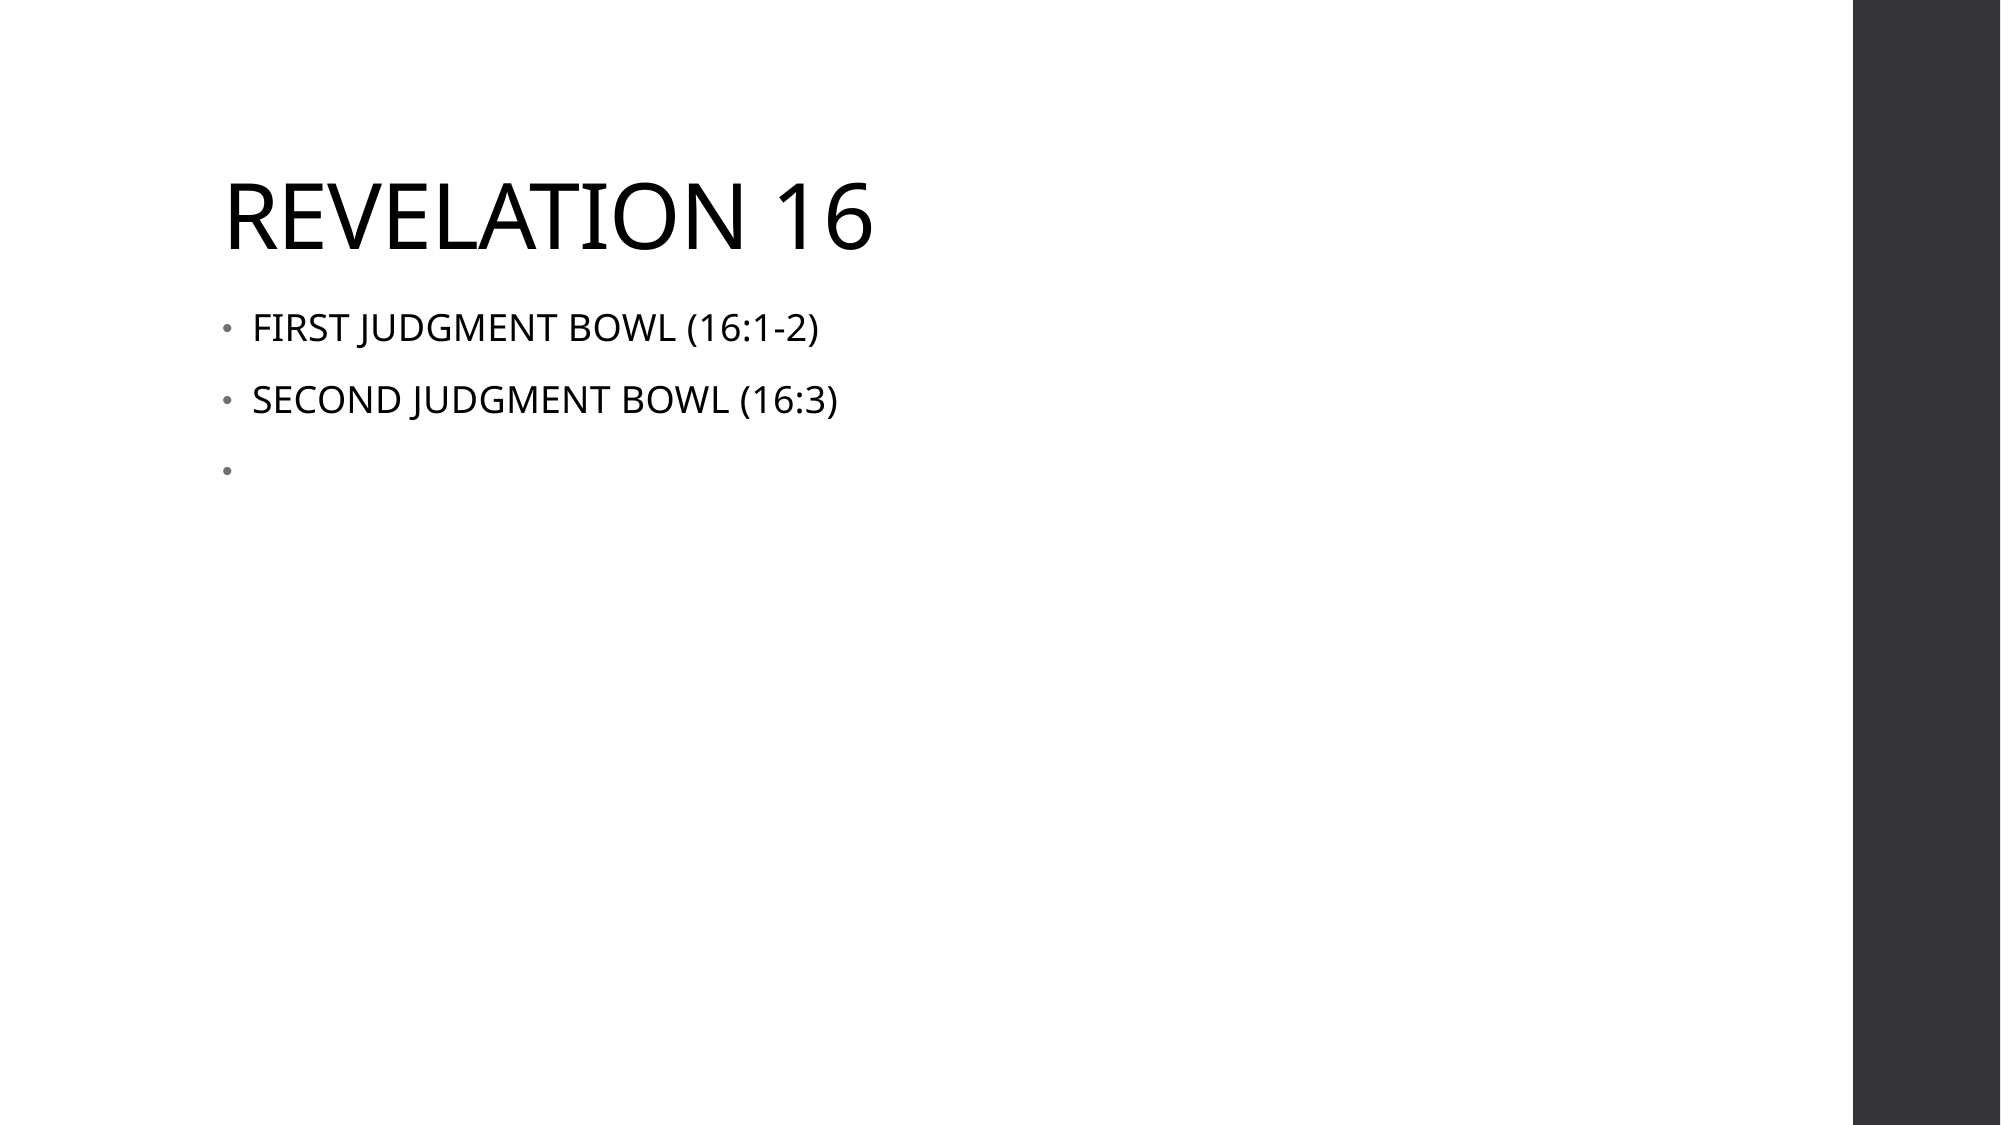

# REVELATION 16
FIRST JUDGMENT BOWL (16:1-2)
SECOND JUDGMENT BOWL (16:3)